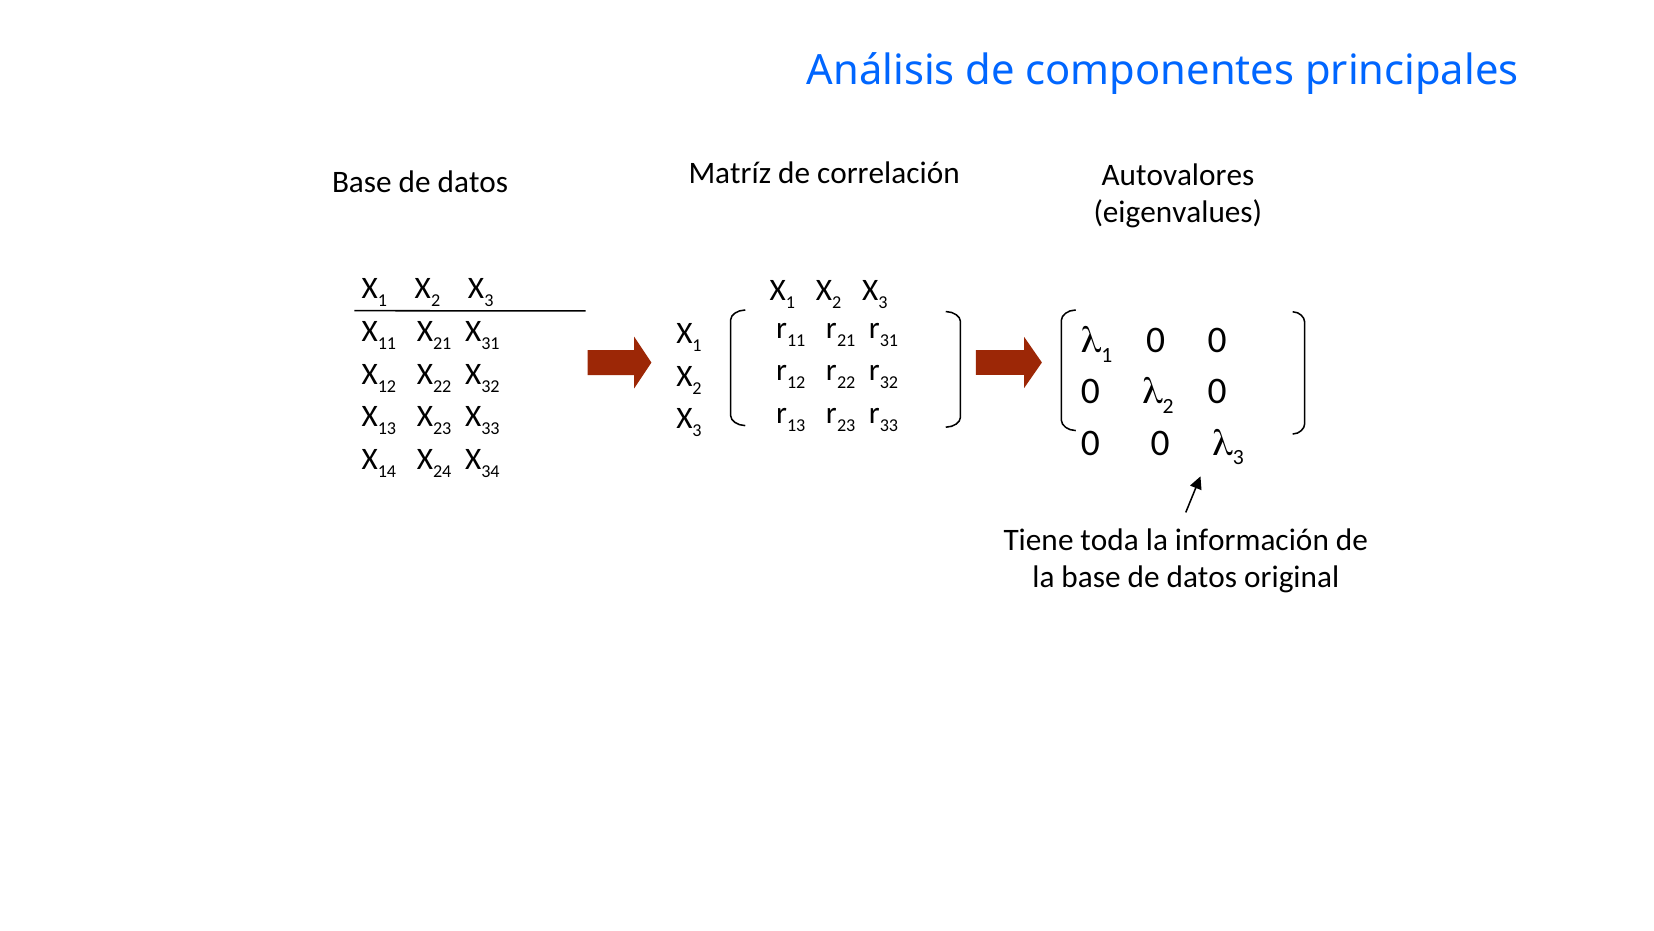

Análisis de componentes principales
Matríz de correlación
Autovalores
(eigenvalues)
Base de datos
X1 X2 X3
X11 X21 X31
X12 X22 X32
X13 X23 X33
X14 X24 X34
X1 X2 X3
r11 r21 r31
r12 r22 r32
r13 r23 r33
X1
X2
X3
1 0 0
0 2 0
0 0 3
Tiene toda la información de la base de datos original